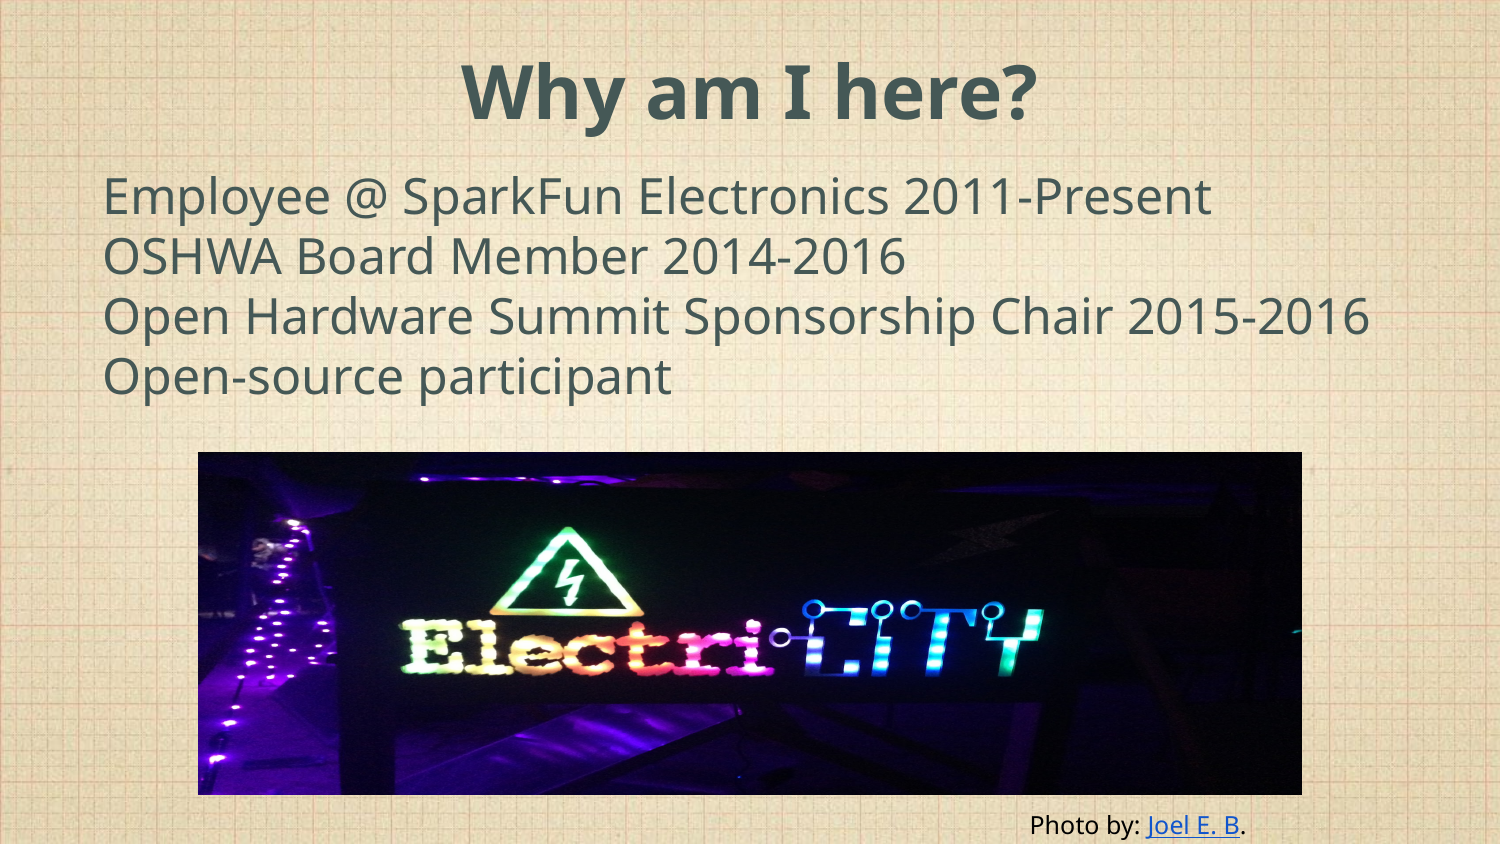

# Why am I here?
Employee @ SparkFun Electronics 2011-Present
OSHWA Board Member 2014-2016
Open Hardware Summit Sponsorship Chair 2015-2016
Open-source participant
Photo by: Joel E. B.